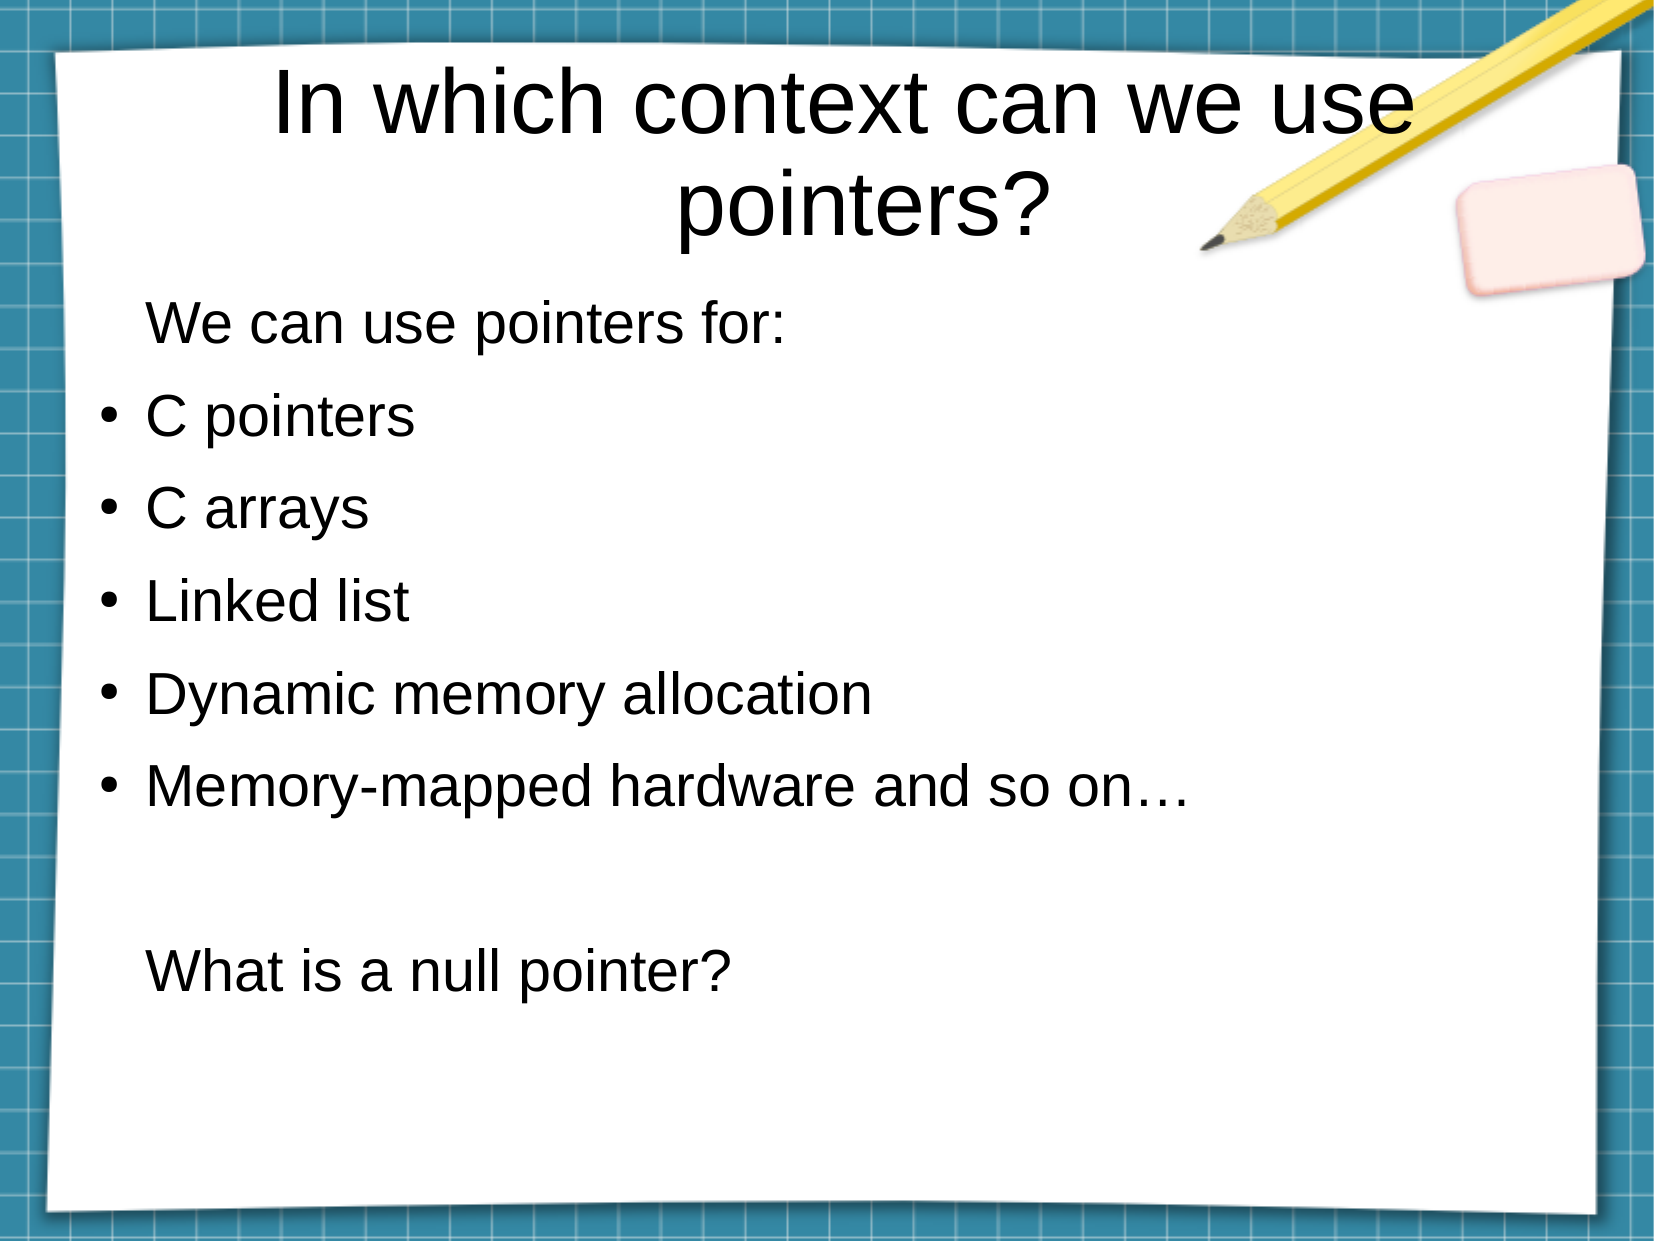

# In which context can we use pointers?
We can use pointers for:
C pointers
C arrays
Linked list
Dynamic memory allocation
Memory-mapped hardware and so on…
What is a null pointer?